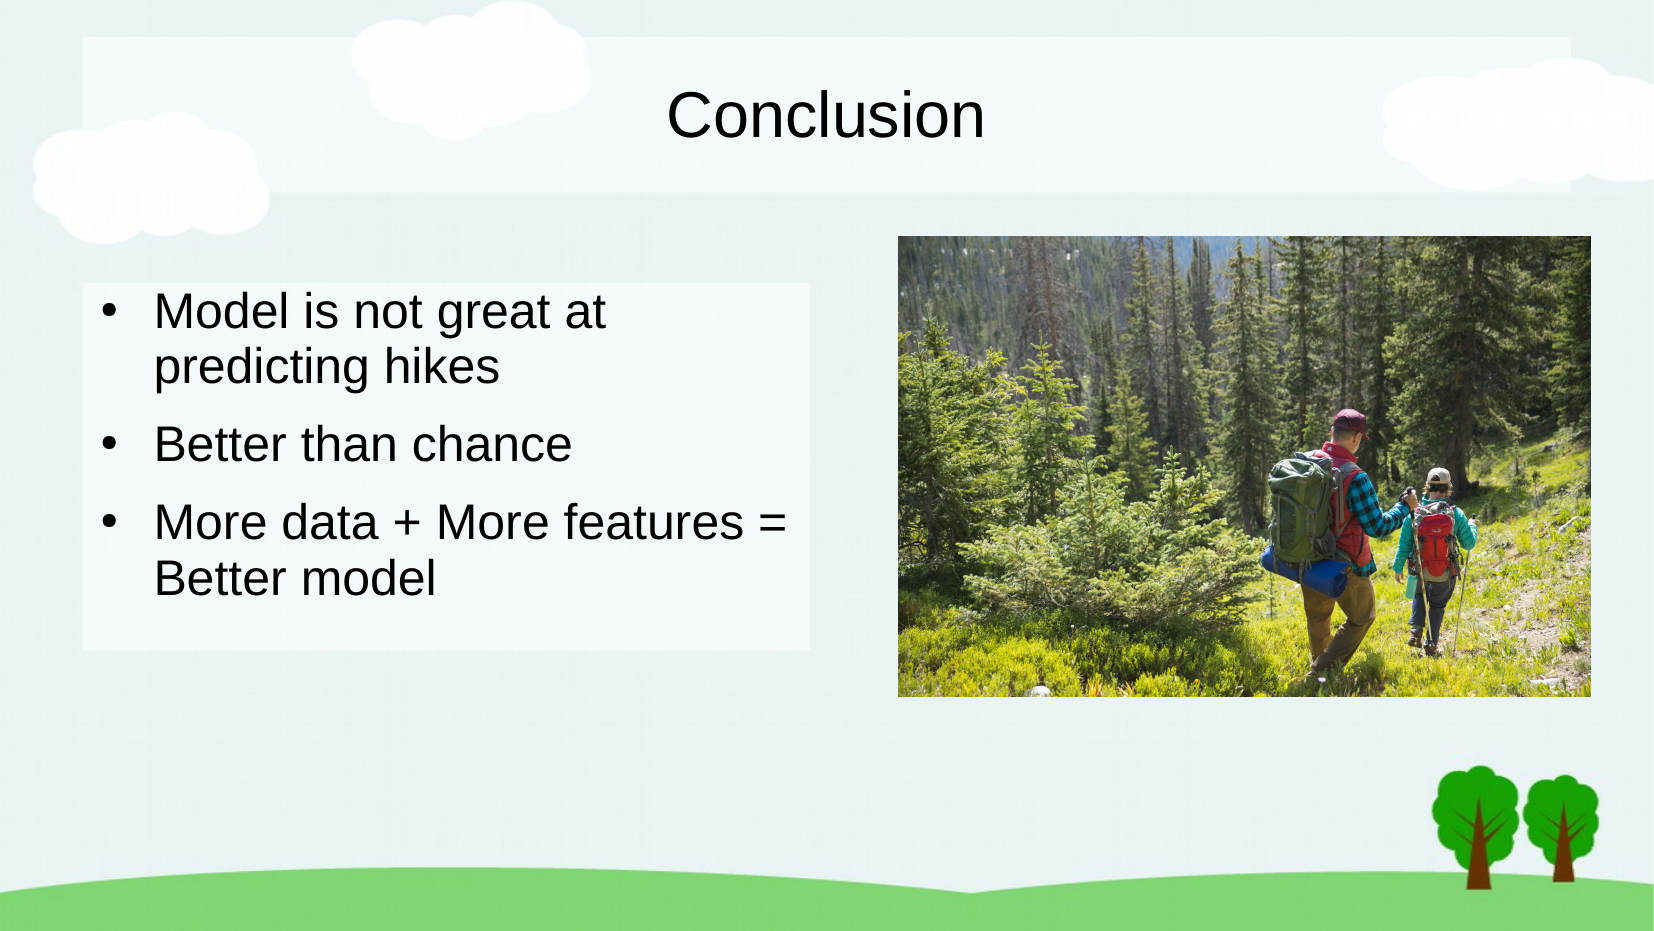

# Conclusion
Model is not great at predicting hikes
Better than chance
More data + More features = Better model